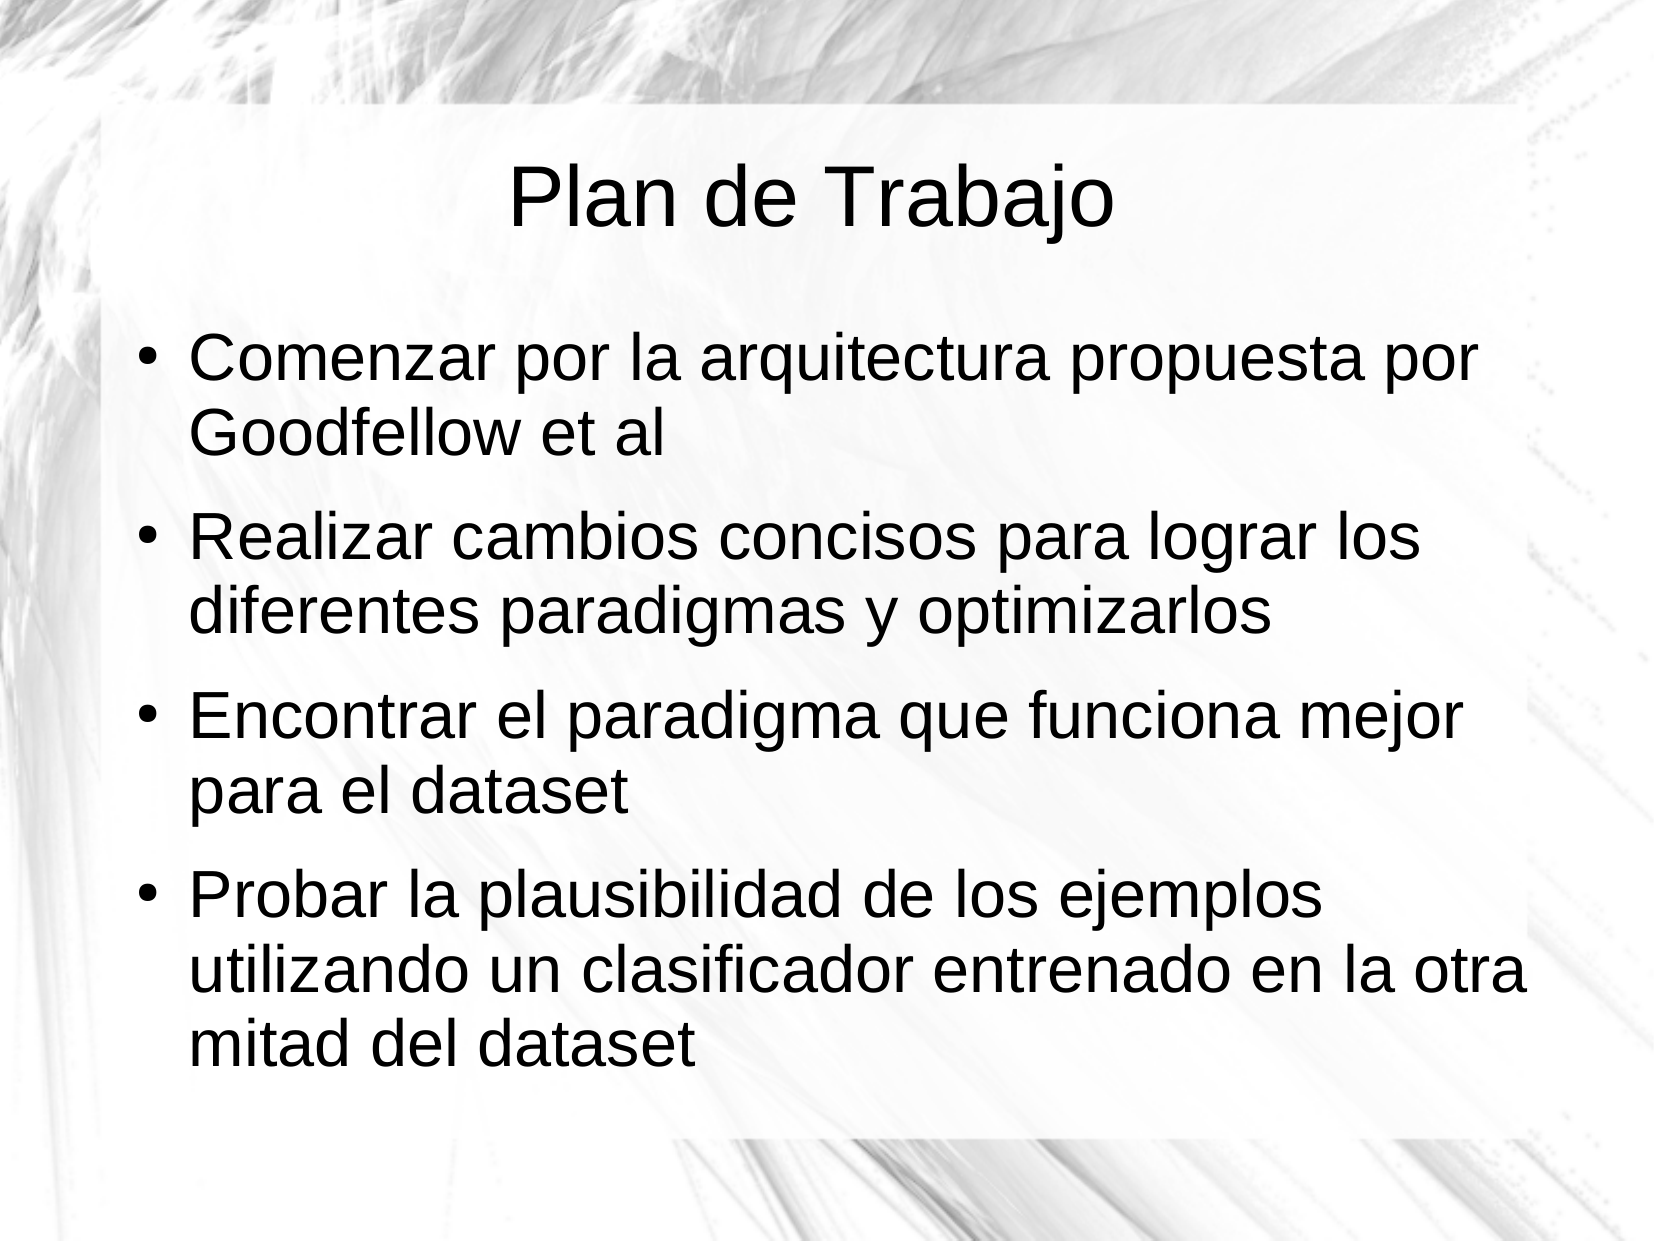

# Plan de Trabajo
Comenzar por la arquitectura propuesta por Goodfellow et al
Realizar cambios concisos para lograr los diferentes paradigmas y optimizarlos
Encontrar el paradigma que funciona mejor para el dataset
Probar la plausibilidad de los ejemplos utilizando un clasificador entrenado en la otra mitad del dataset